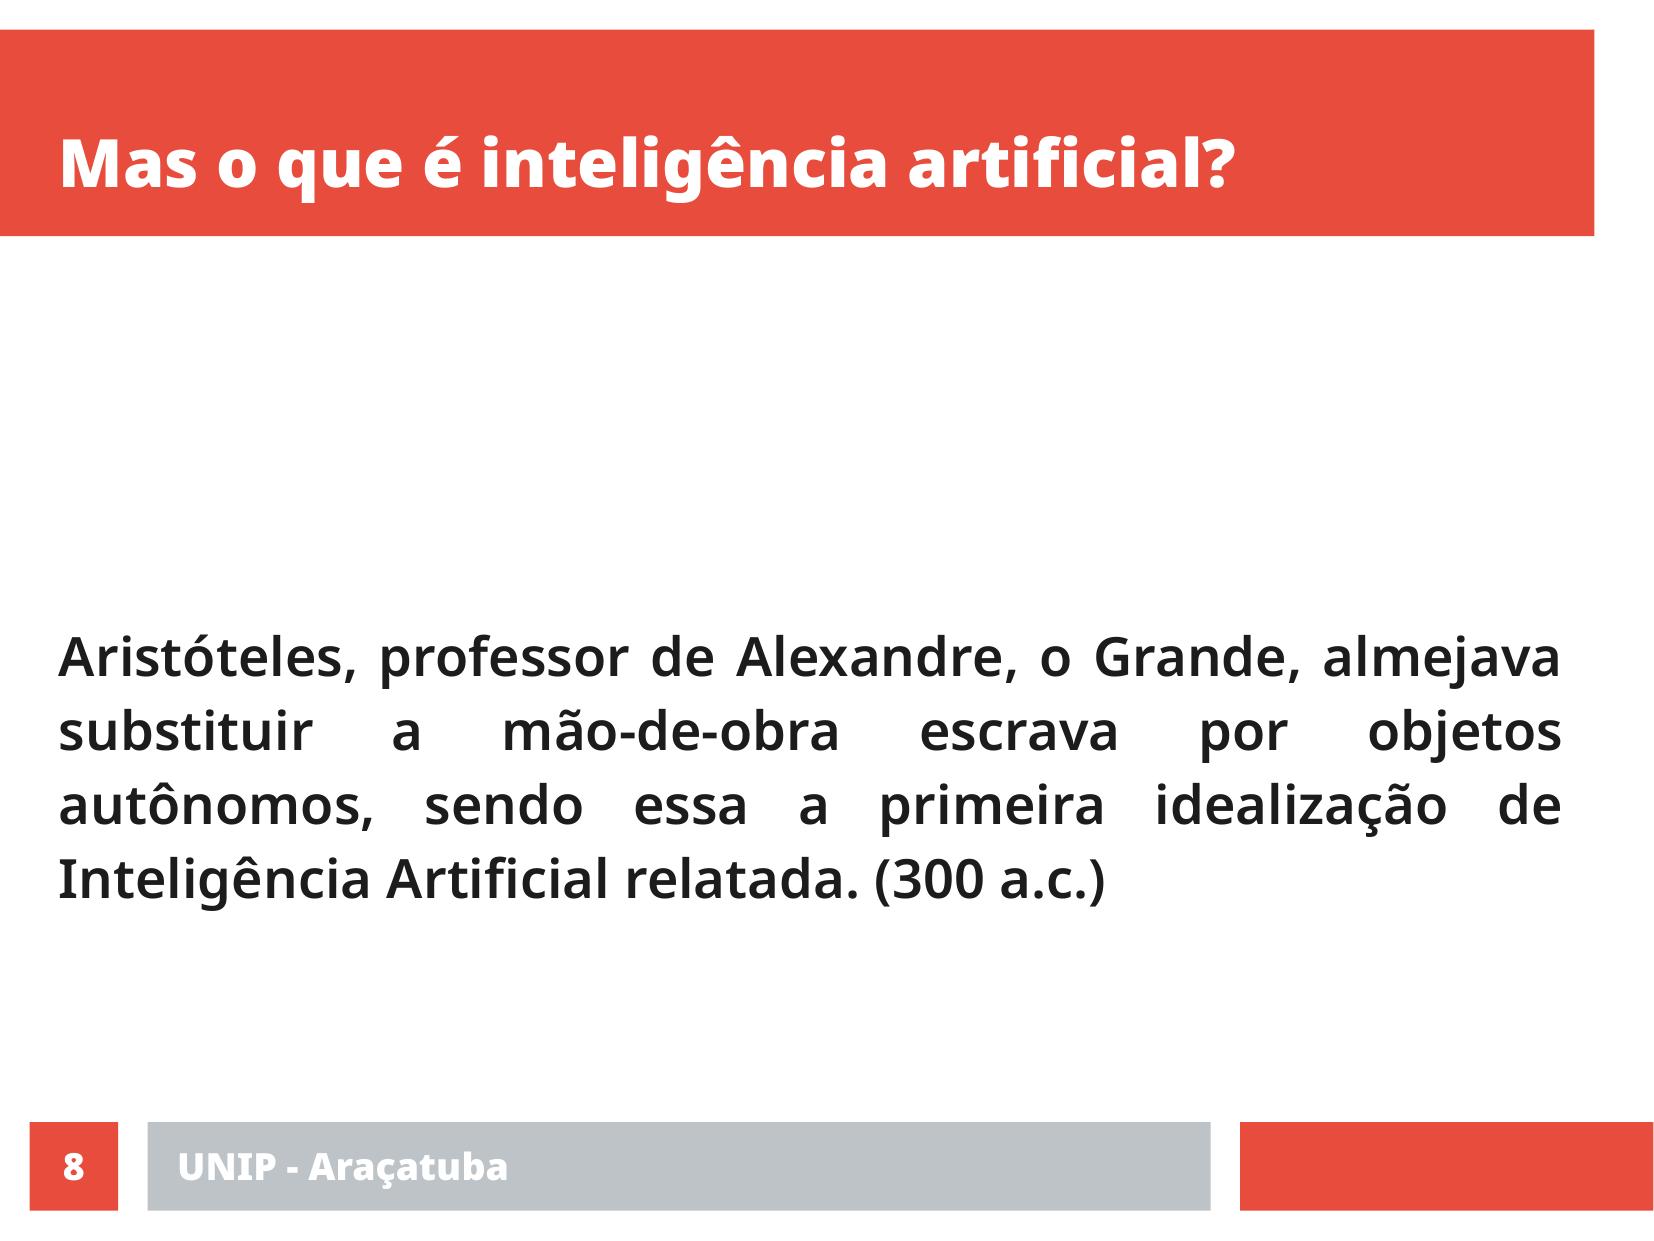

#
Mas o que é inteligência artificial?
Aristóteles, professor de Alexandre, o Grande, almejava substituir a mão-de-obra escrava por objetos autônomos, sendo essa a primeira idealização de Inteligência Artificial relatada. (300 a.c.)
8
UNIP - Araçatuba